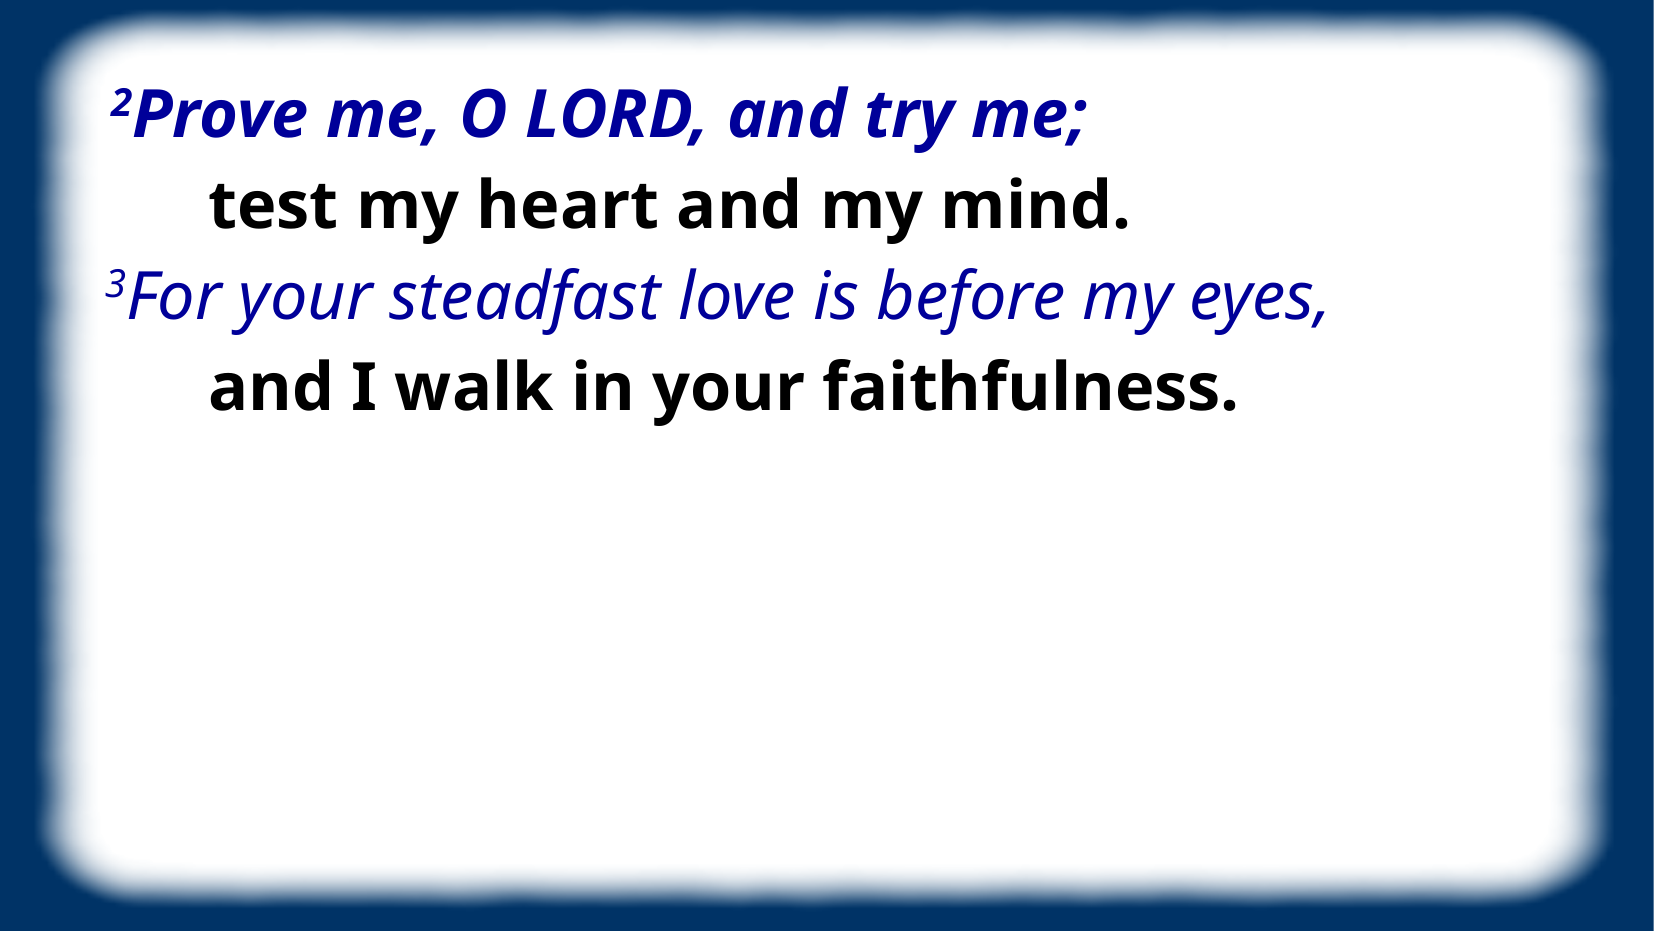

2Prove me, O LORD, and try me;
 test my heart and my mind.
3For your steadfast love is before my eyes,
 and I walk in your faithfulness.